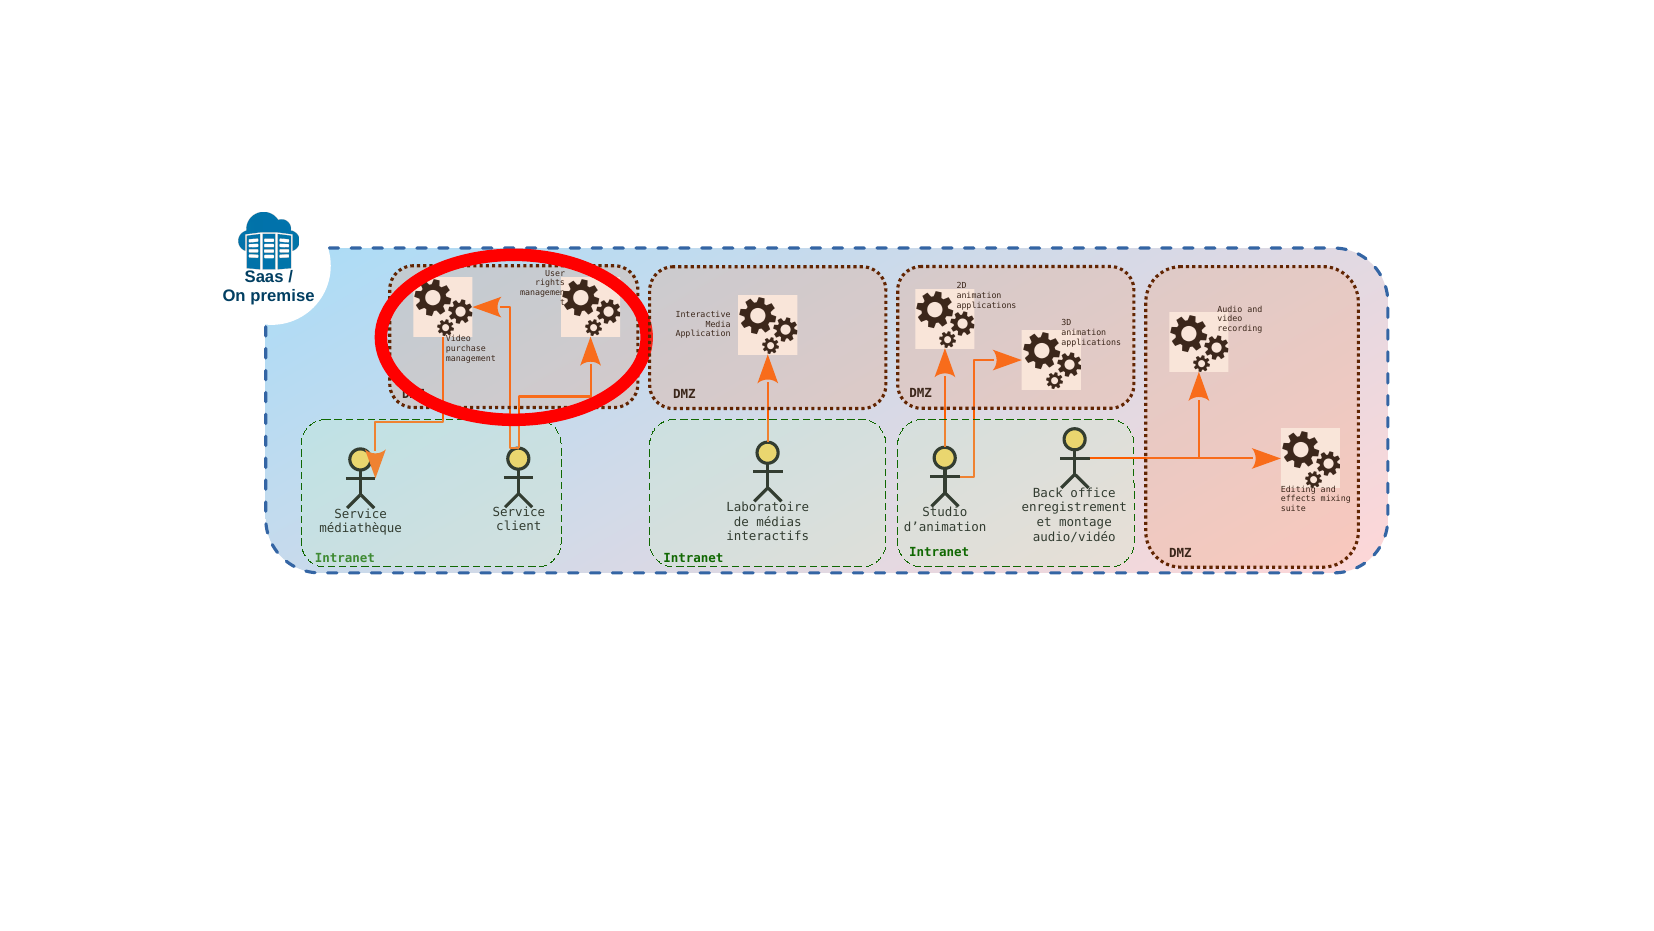

Saas /
On premise
User
rights
management
2D
animation
applications
Audio and
video
recording
Interactive
Media
Application
3D
animation
applications
Video
purchase
management
DMZ
DMZ
DMZ
Intranet
Laboratoire de médias interactifs
Service
client
Service
médiathèque
Editing and
effects mixing suite
Back office
enregistrement
et montage audio/vidéo
Studio
d’animation
DMZ
Intranet
Intranet